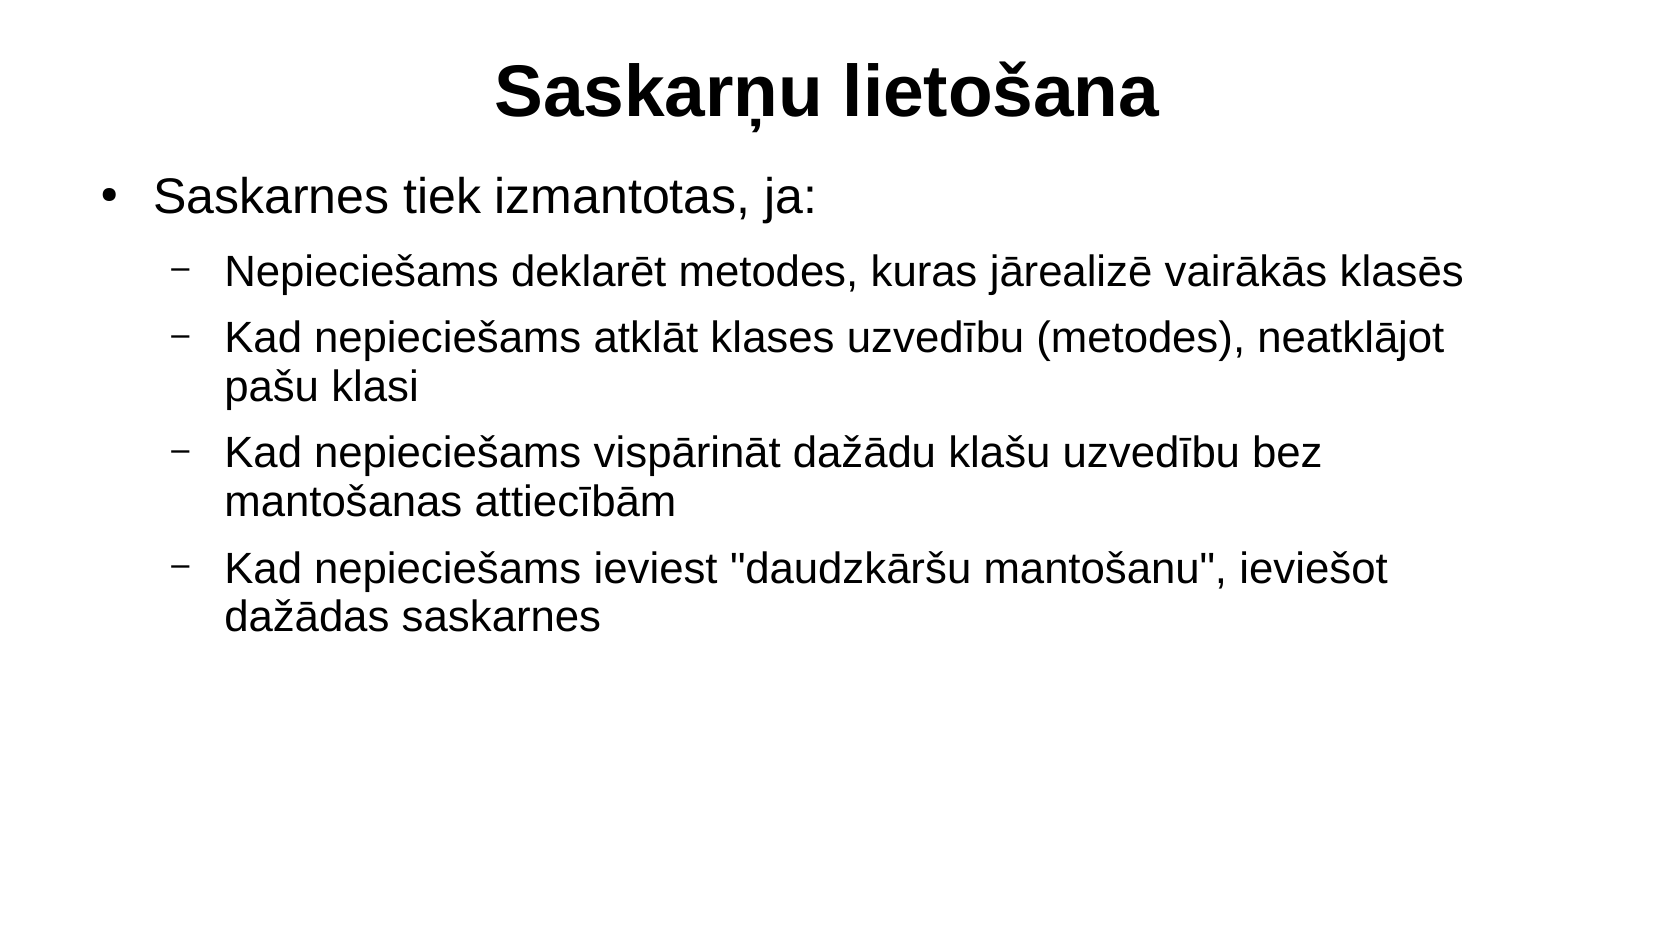

# Saskarņu lietošana
Saskarnes tiek izmantotas, ja:
Nepieciešams deklarēt metodes, kuras jārealizē vairākās klasēs
Kad nepieciešams atklāt klases uzvedību (metodes), neatklājot pašu klasi
Kad nepieciešams vispārināt dažādu klašu uzvedību bez mantošanas attiecībām
Kad nepieciešams ieviest "daudzkāršu mantošanu", ieviešot dažādas saskarnes